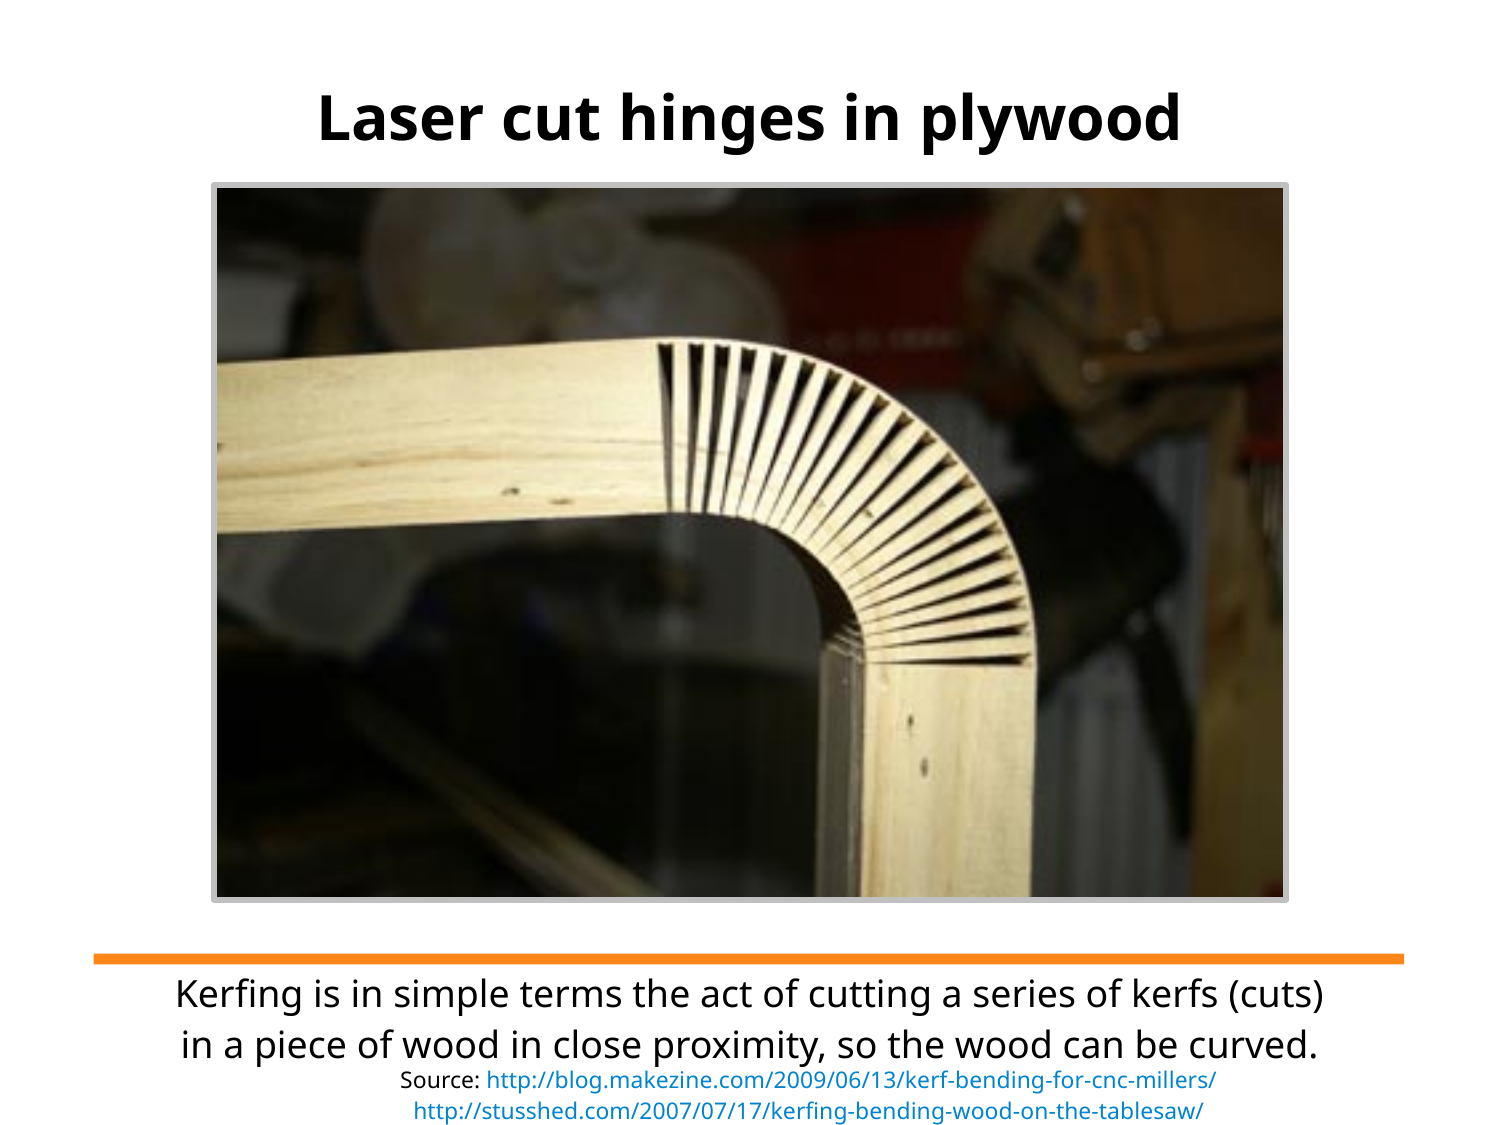

# Laser cut hinges in plywood
Kerfing is in simple terms the act of cutting a series of kerfs (cuts) in a piece of wood in close proximity, so the wood can be curved.
Source: http://blog.makezine.com/2009/06/13/kerf-bending-for-cnc-millers/
http://stusshed.com/2007/07/17/kerfing-bending-wood-on-the-tablesaw/